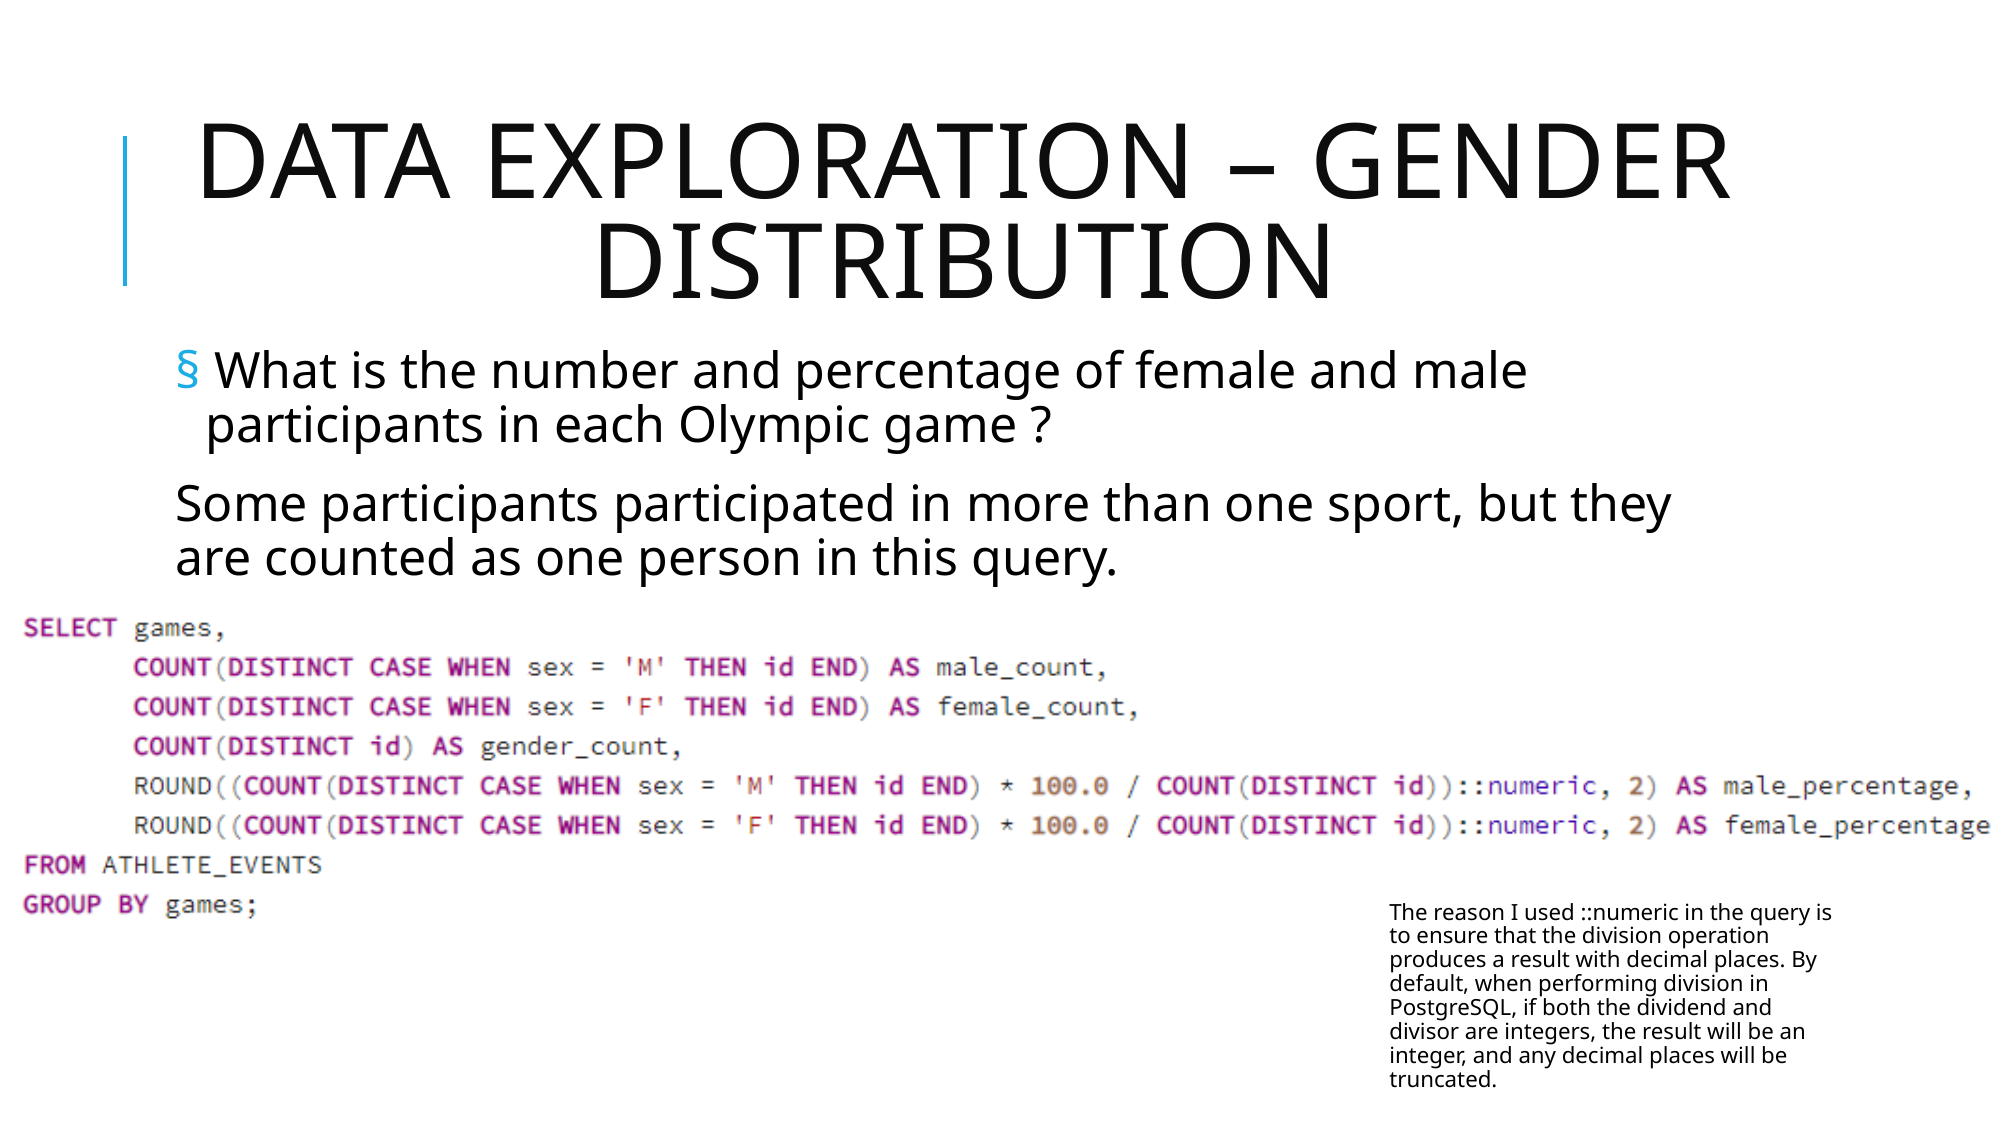

# Data exploration – gender distribution
 What is the number and percentage of female and male participants in each Olympic game ?
Some participants participated in more than one sport, but they are counted as one person in this query.
The reason I used ::numeric in the query is to ensure that the division operation produces a result with decimal places. By default, when performing division in PostgreSQL, if both the dividend and divisor are integers, the result will be an integer, and any decimal places will be truncated.